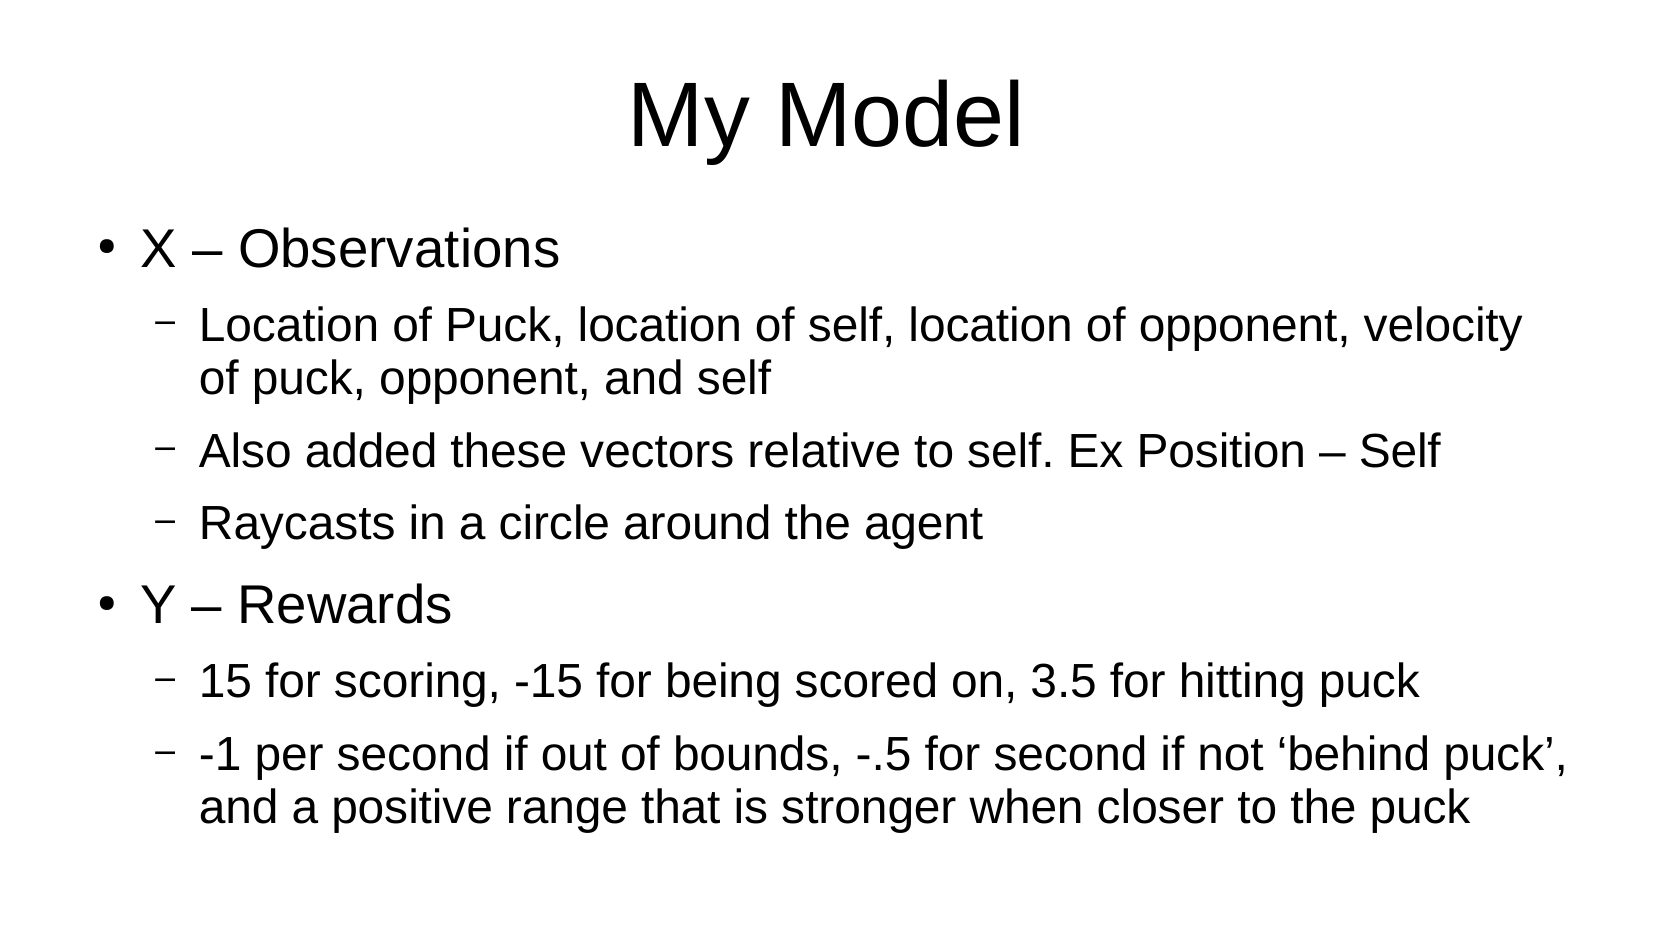

# My Model
X – Observations
Location of Puck, location of self, location of opponent, velocity of puck, opponent, and self
Also added these vectors relative to self. Ex Position – Self
Raycasts in a circle around the agent
Y – Rewards
15 for scoring, -15 for being scored on, 3.5 for hitting puck
-1 per second if out of bounds, -.5 for second if not ‘behind puck’, and a positive range that is stronger when closer to the puck